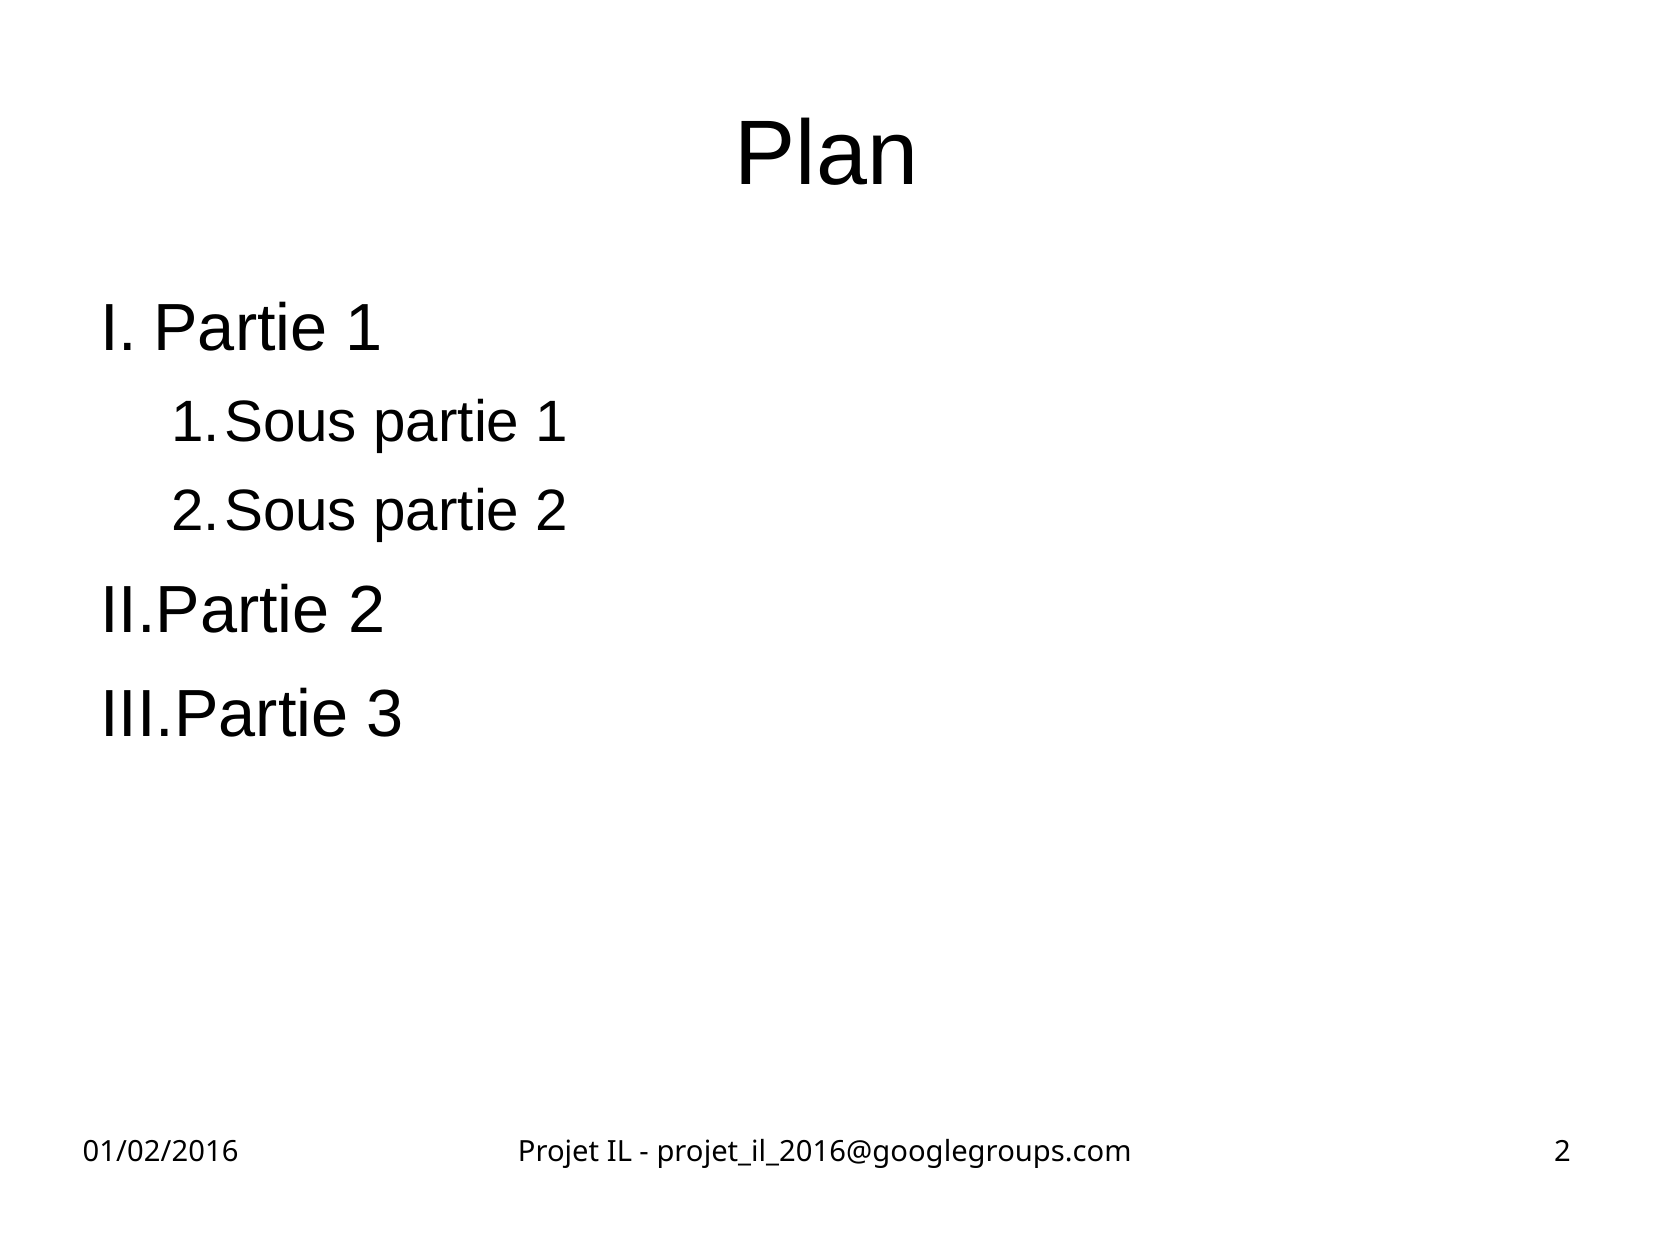

# Plan
Partie 1
Sous partie 1
Sous partie 2
Partie 2
Partie 3
01/02/2016
Projet IL - projet_il_2016@googlegroups.com
2